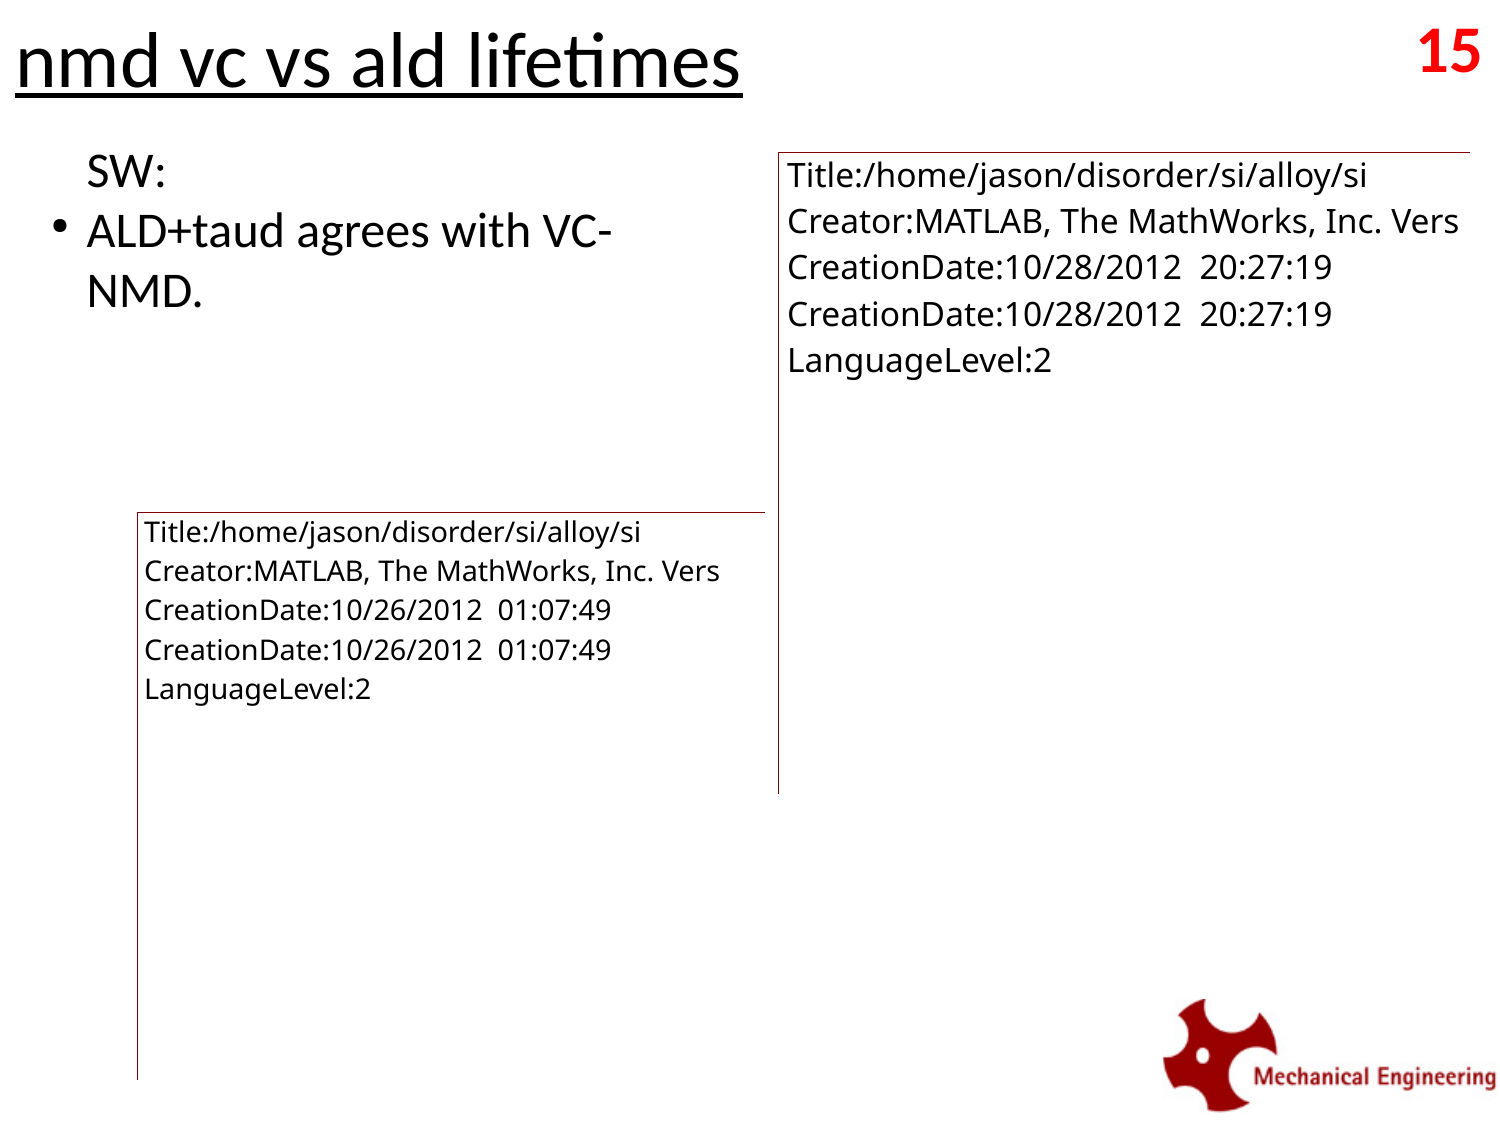

# nmd vc vs ald lifetimes
15
SW:
ALD+taud agrees with VC-NMD.